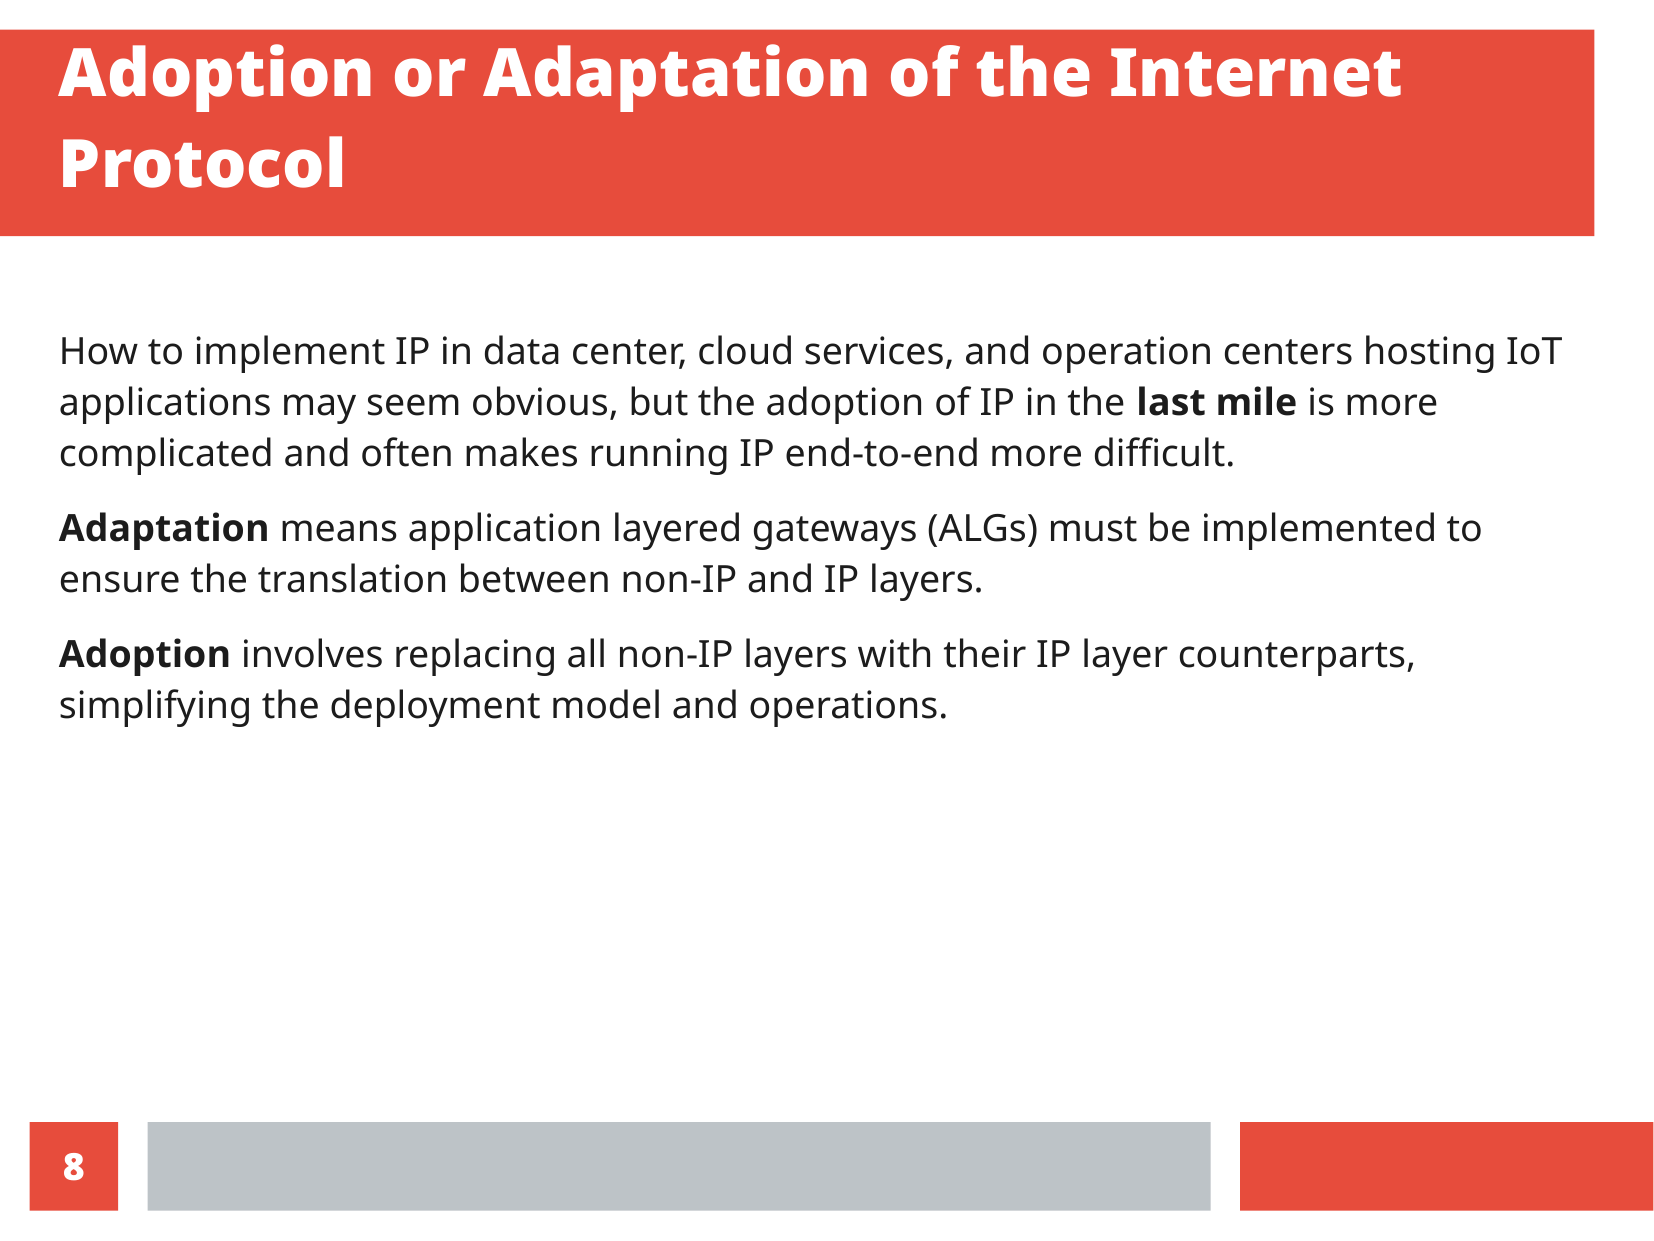

# Adoption or Adaptation of the Internet Protocol
How to implement IP in data center, cloud services, and operation centers hosting IoT applications may seem obvious, but the adoption of IP in the last mile is more complicated and often makes running IP end-to-end more difficult.
Adaptation means application layered gateways (ALGs) must be implemented to ensure the translation between non-IP and IP layers.
Adoption involves replacing all non-IP layers with their IP layer counterparts, simplifying the deployment model and operations.
8